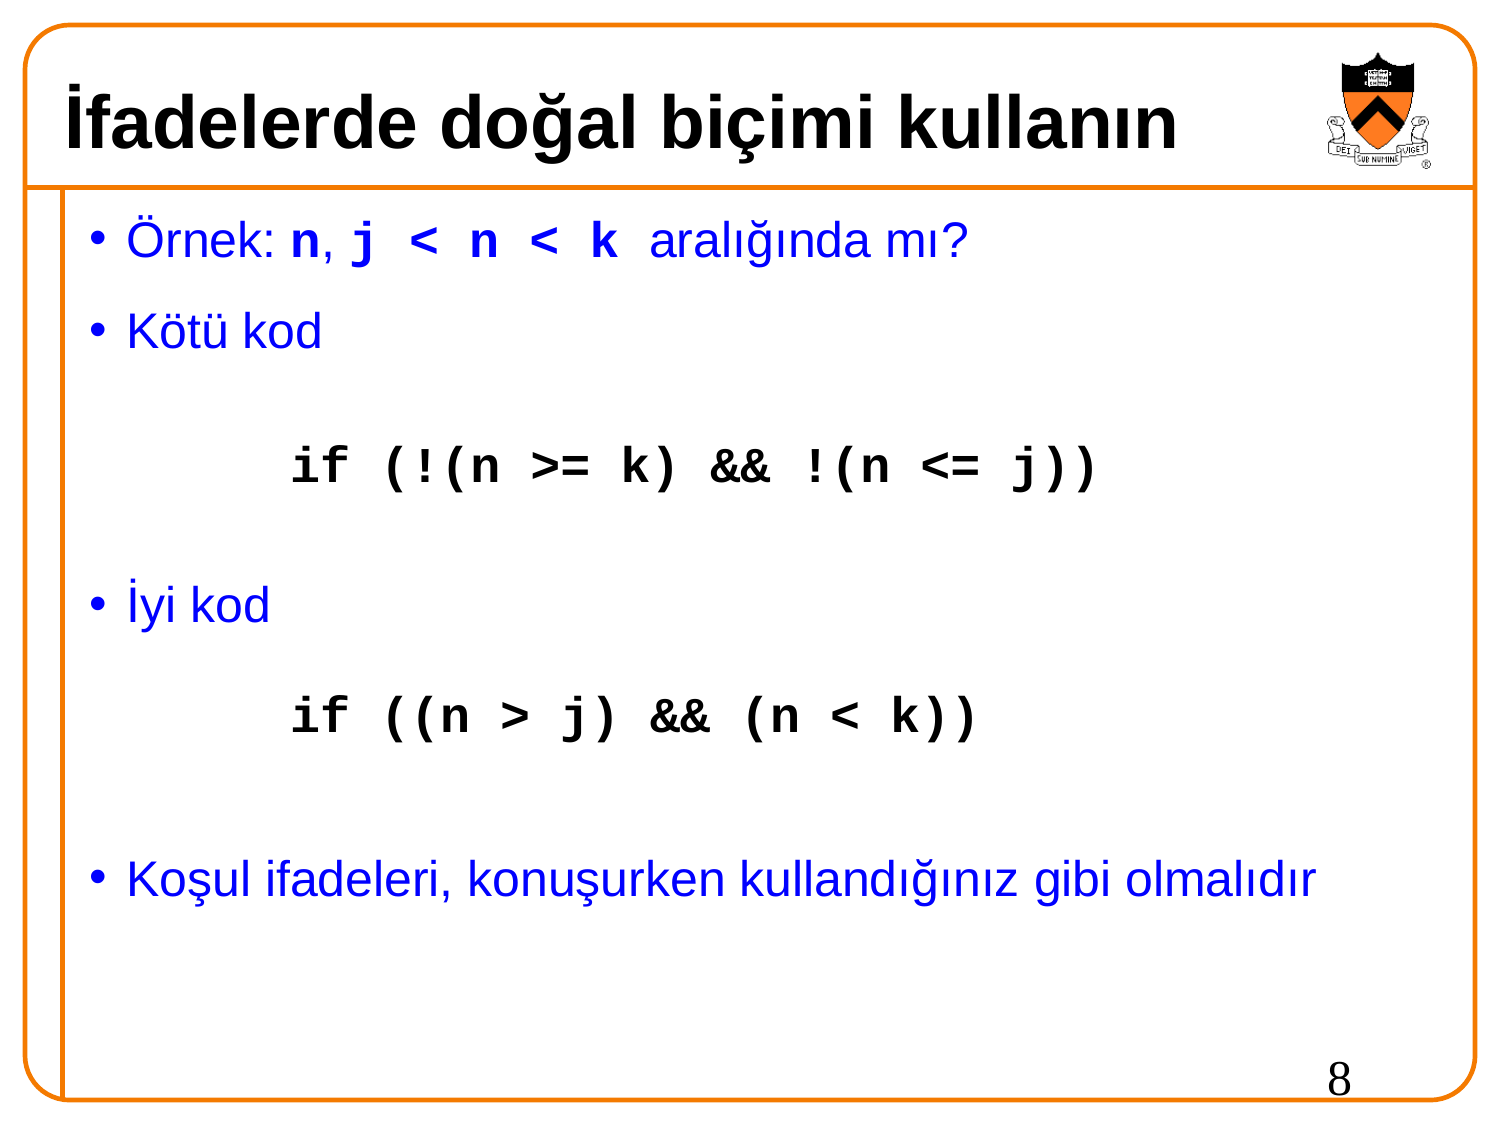

# İfadelerde doğal biçimi kullanın
Örnek: n, j < n < k aralığında mı?
Kötü kod
İyi kod
Koşul ifadeleri, konuşurken kullandığınız gibi olmalıdır
if (!(n >= k) && !(n <= j))
if ((n > j) && (n < k))
8